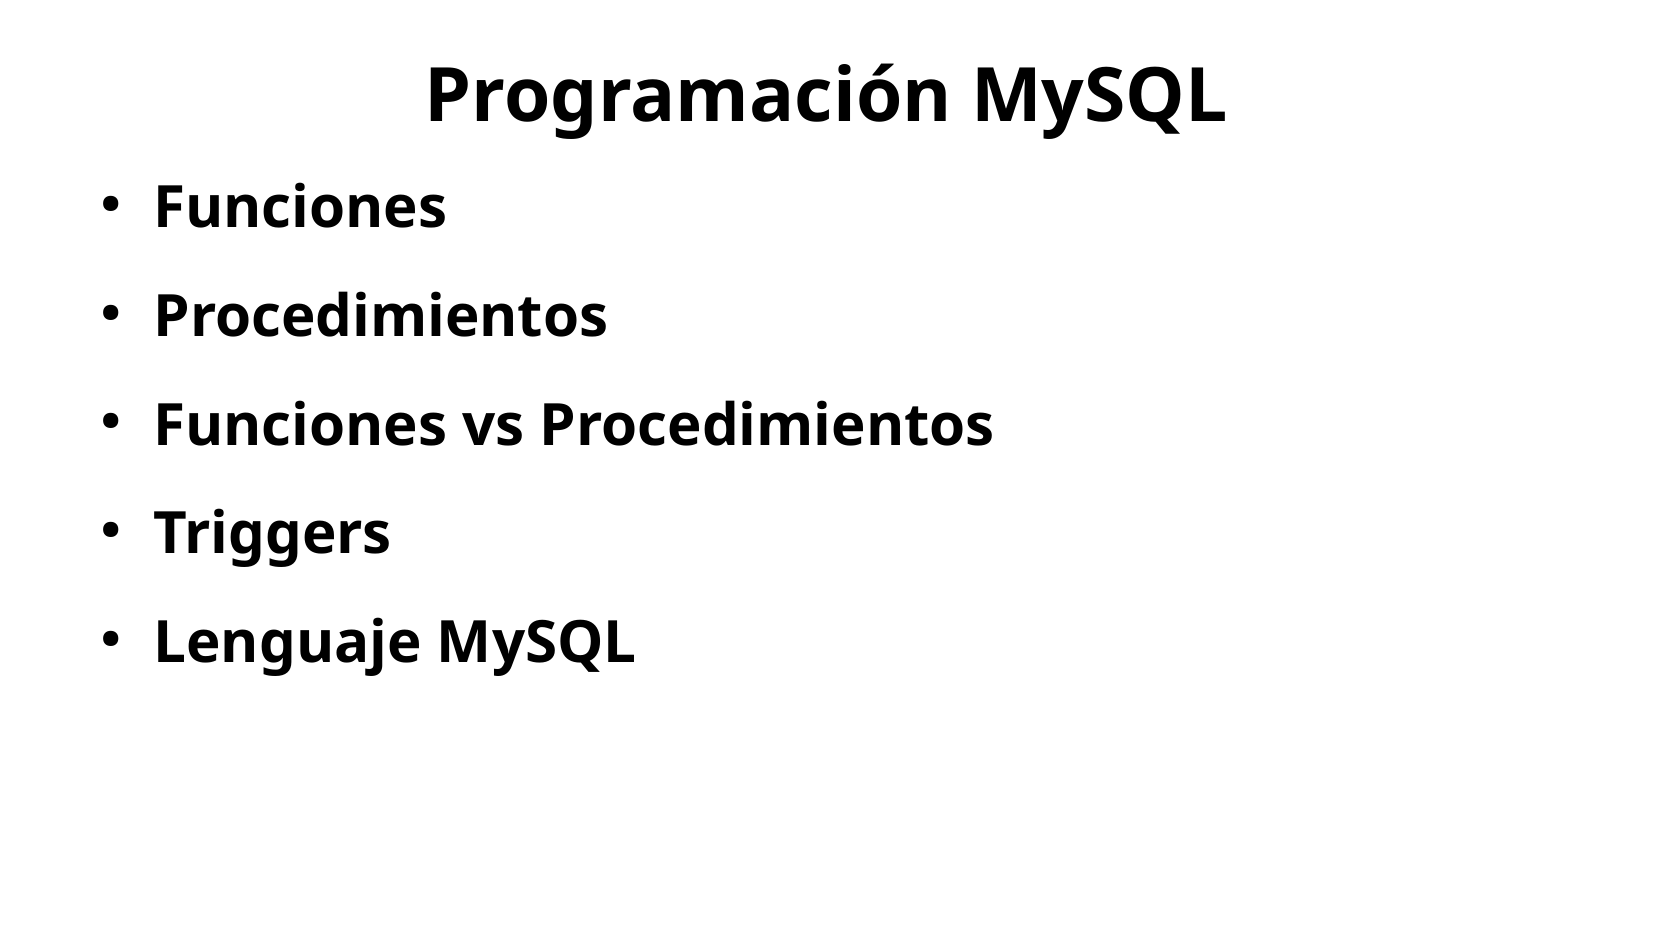

# Programación MySQL
Funciones
Procedimientos
Funciones vs Procedimientos
Triggers
Lenguaje MySQL